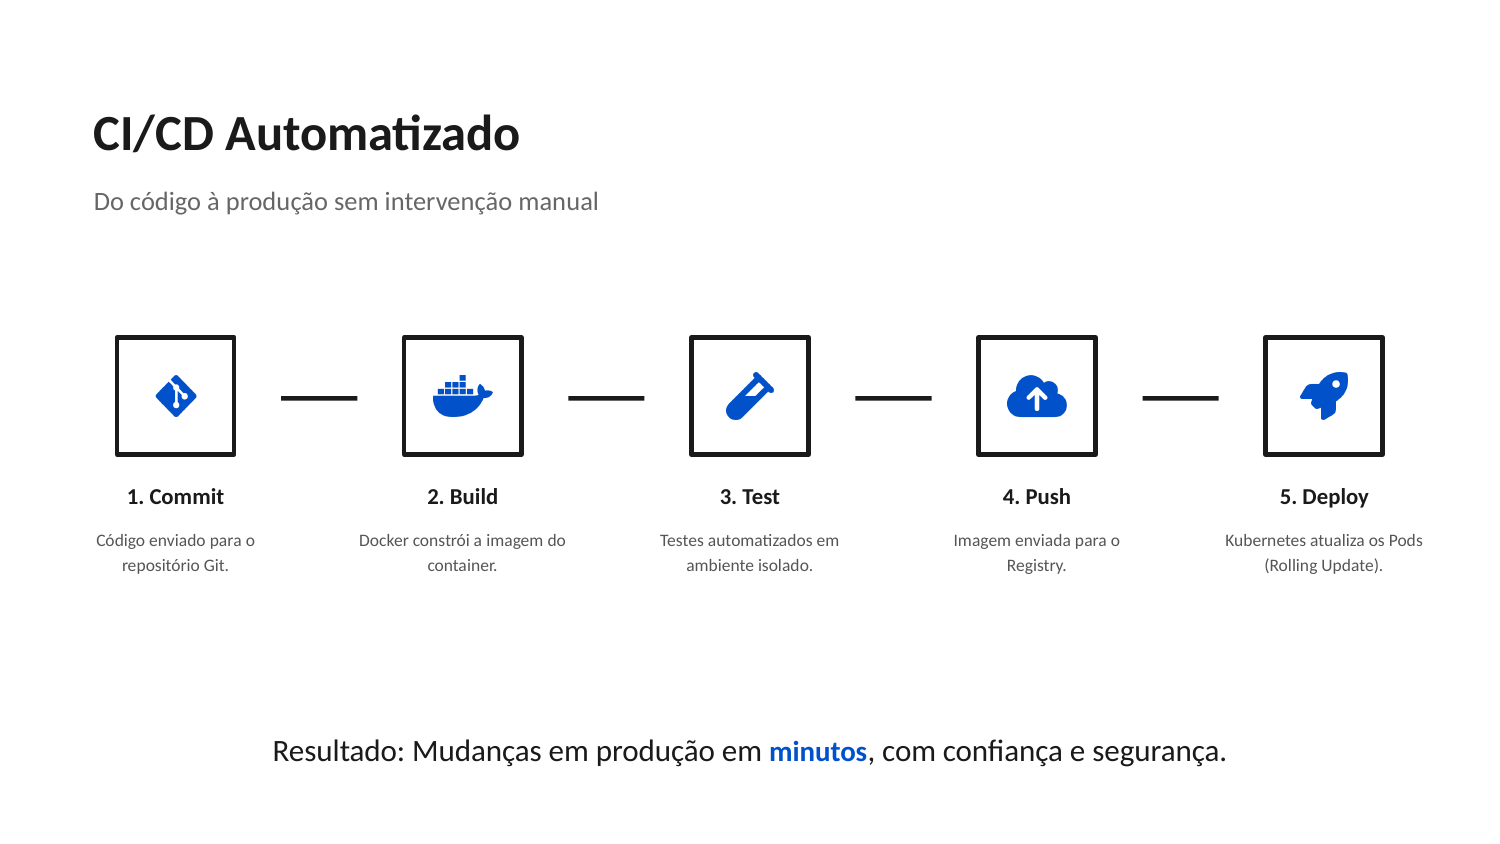

CI/CD Automatizado
Do código à produção sem intervenção manual
1. Commit
2. Build
3. Test
4. Push
5. Deploy
Código enviado para o repositório Git.
Docker constrói a imagem do container.
Testes automatizados em ambiente isolado.
Imagem enviada para o Registry.
Kubernetes atualiza os Pods (Rolling Update).
Resultado: Mudanças em produção em minutos, com confiança e segurança.